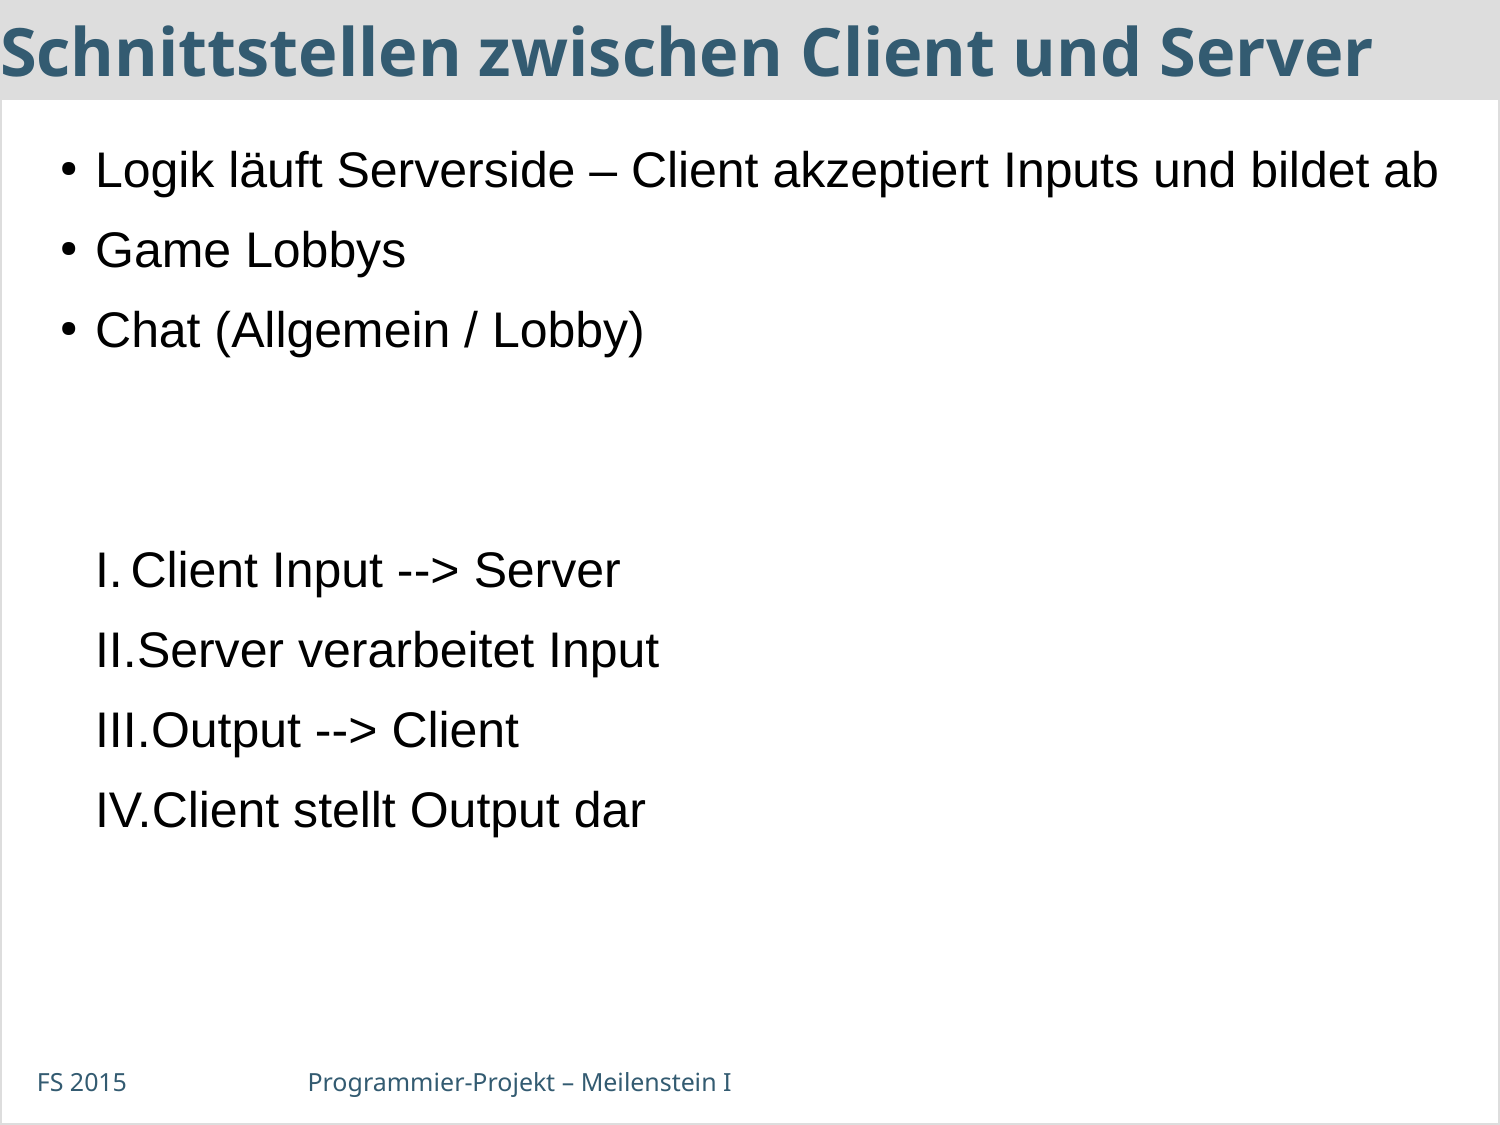

# Schnittstellen zwischen Client und Server
Logik läuft Serverside – Client akzeptiert Inputs und bildet ab
Game Lobbys
Chat (Allgemein / Lobby)
Client Input --> Server
Server verarbeitet Input
Output --> Client
Client stellt Output dar
FS 2015
Programmier-Projekt – Meilenstein I